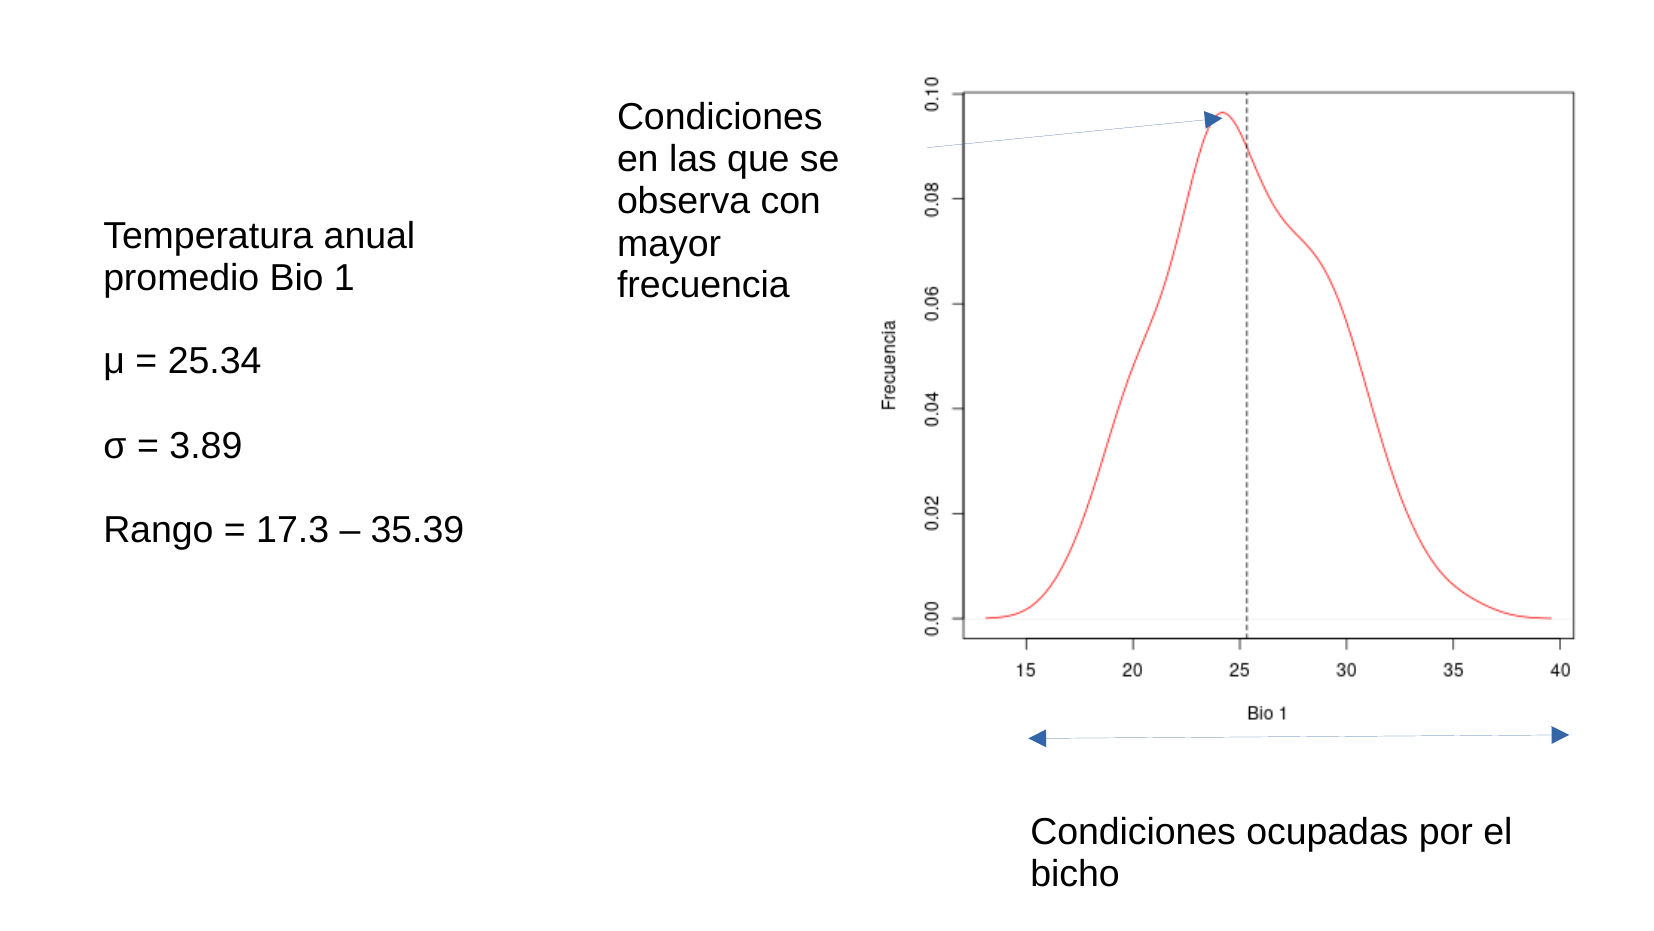

Condiciones en las que se observa con mayor frecuencia
Temperatura anual promedio Bio 1
μ = 25.34
σ = 3.89
Rango = 17.3 – 35.39
Condiciones ocupadas por el bicho